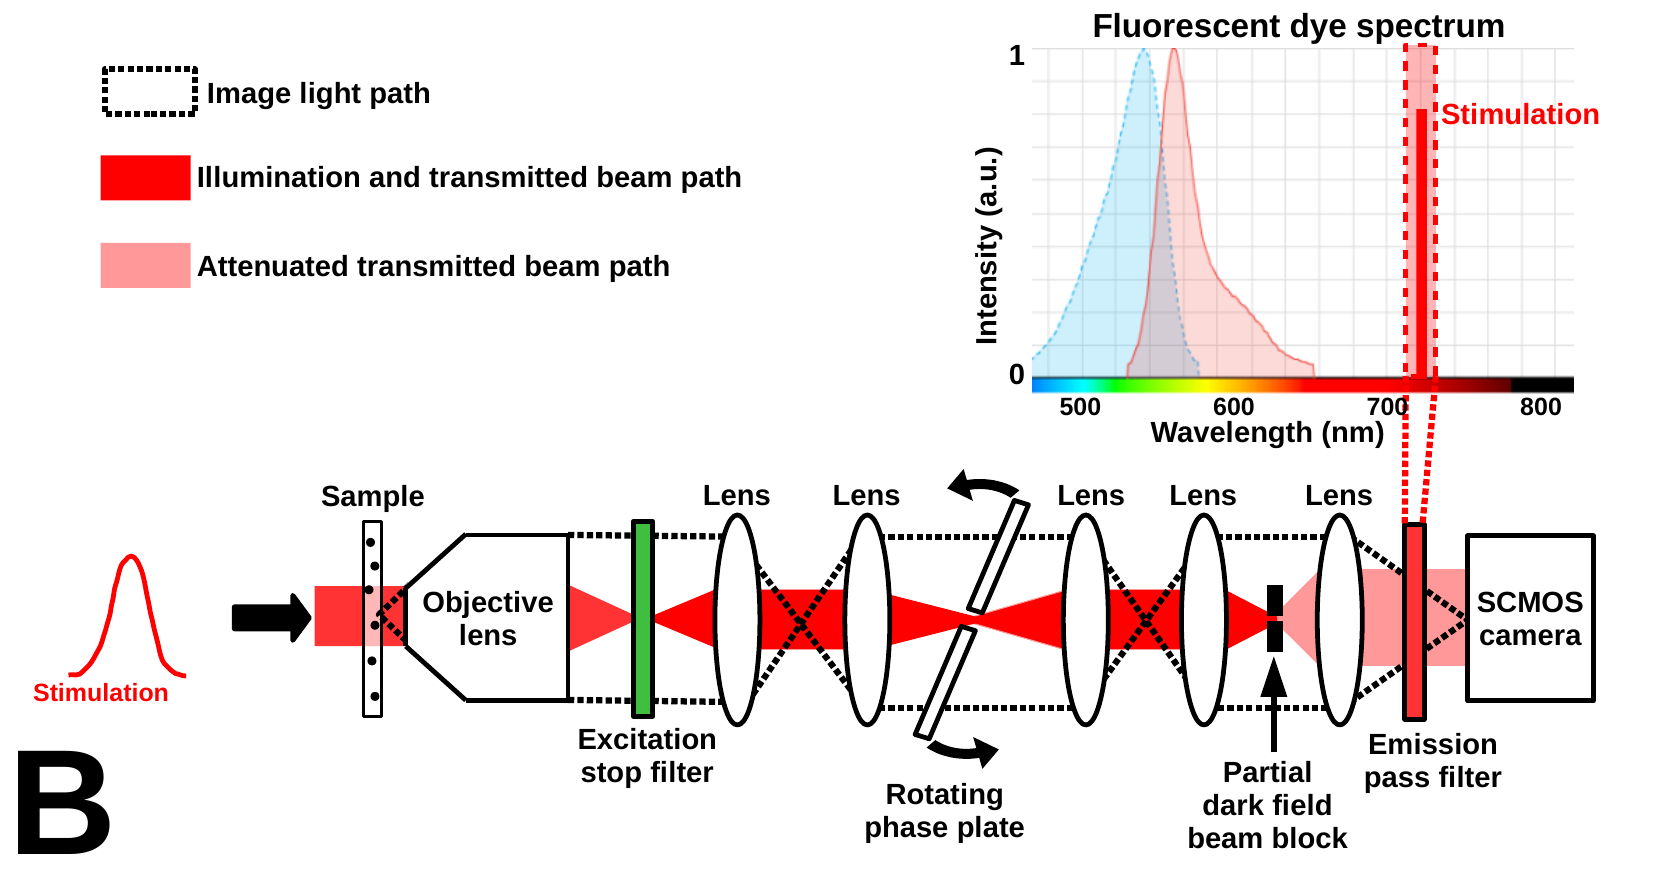

Fluorescent dye spectrum
1
Image light path
Stimulation
Illumination and transmitted beam path
Intensity (a.u.)
Attenuated transmitted beam path
0
500
600
700
800
Wavelength (nm)
Lens
Lens
Lens
Lens
Lens
Sample
Objective lens
SCMOS camera
Stimulation
B
Excitation stop filter
Emission pass filter
Partial
dark field beam block
Rotating phase plate
Phase contrast